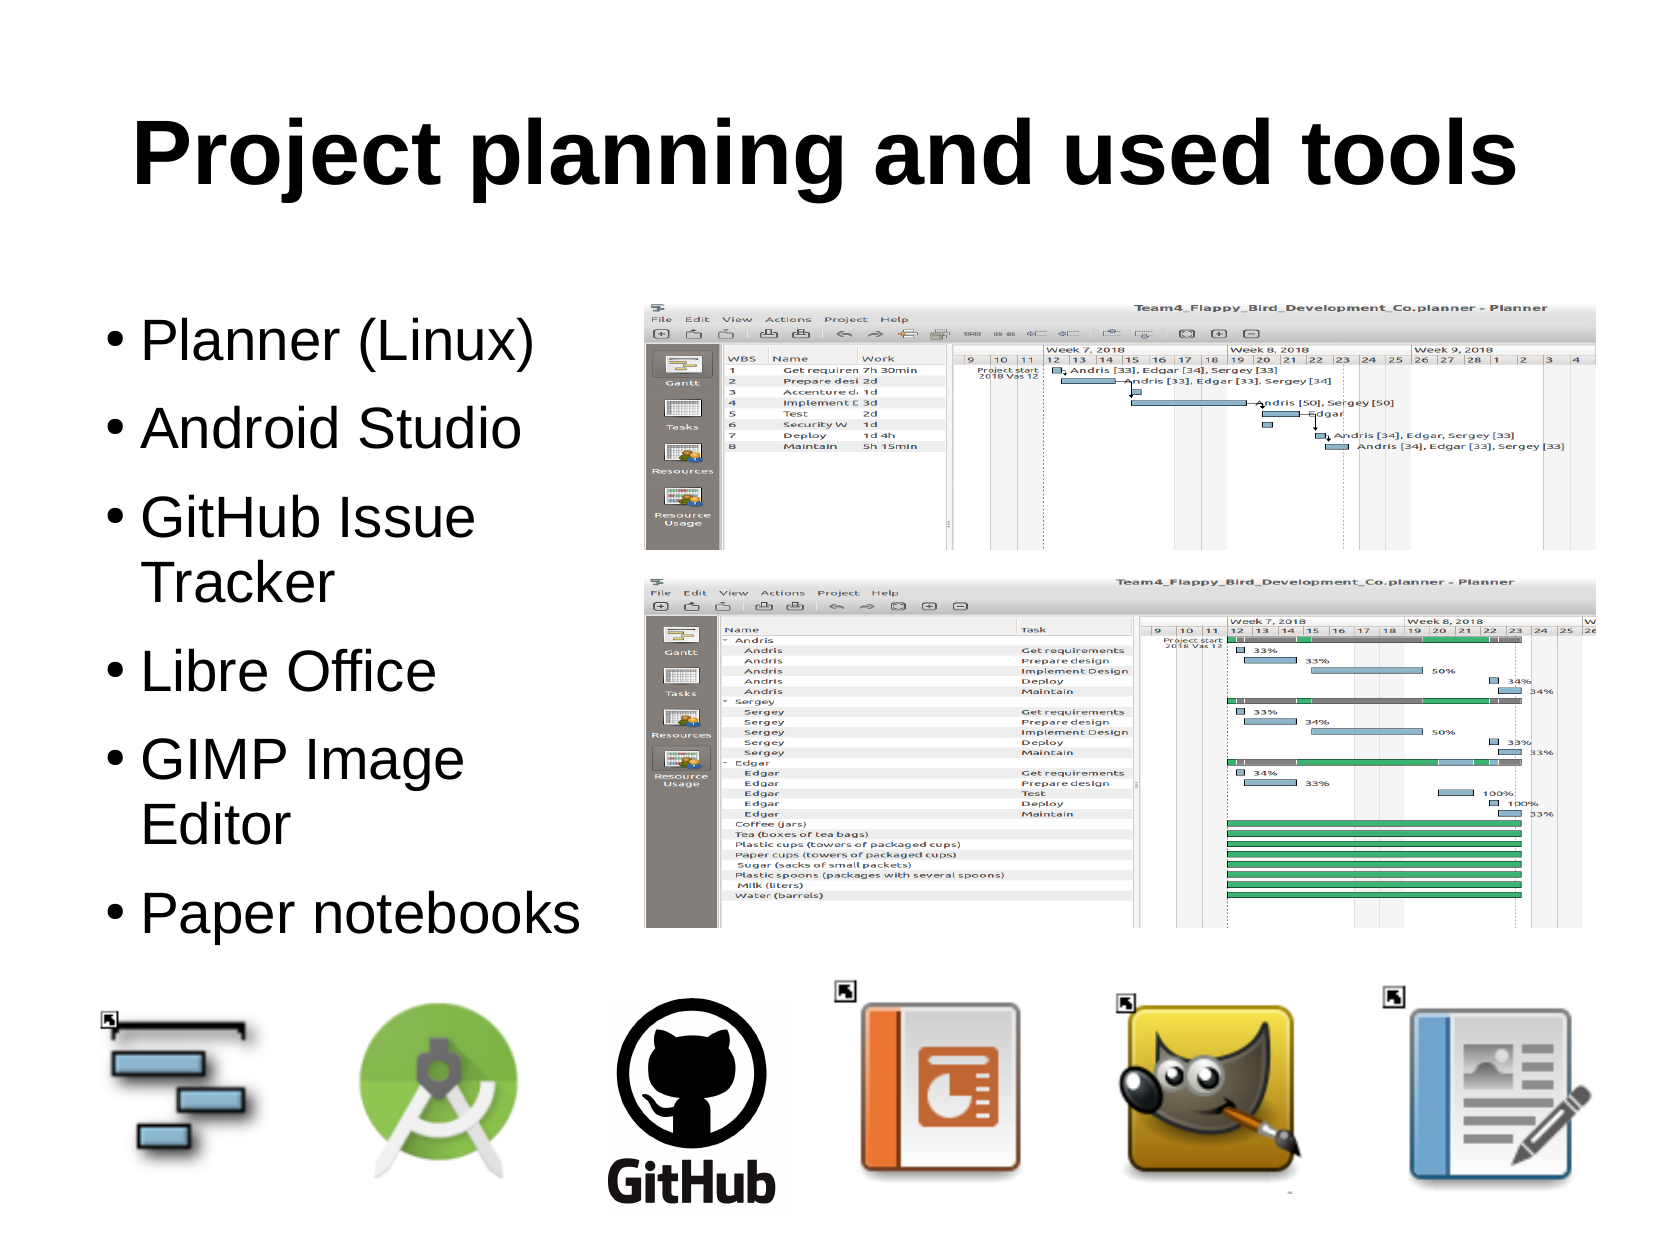

# Project planning and used tools
Planner (Linux)
Android Studio
GitHub Issue
Tracker
Libre Office
GIMP Image
Editor
Paper notebooks